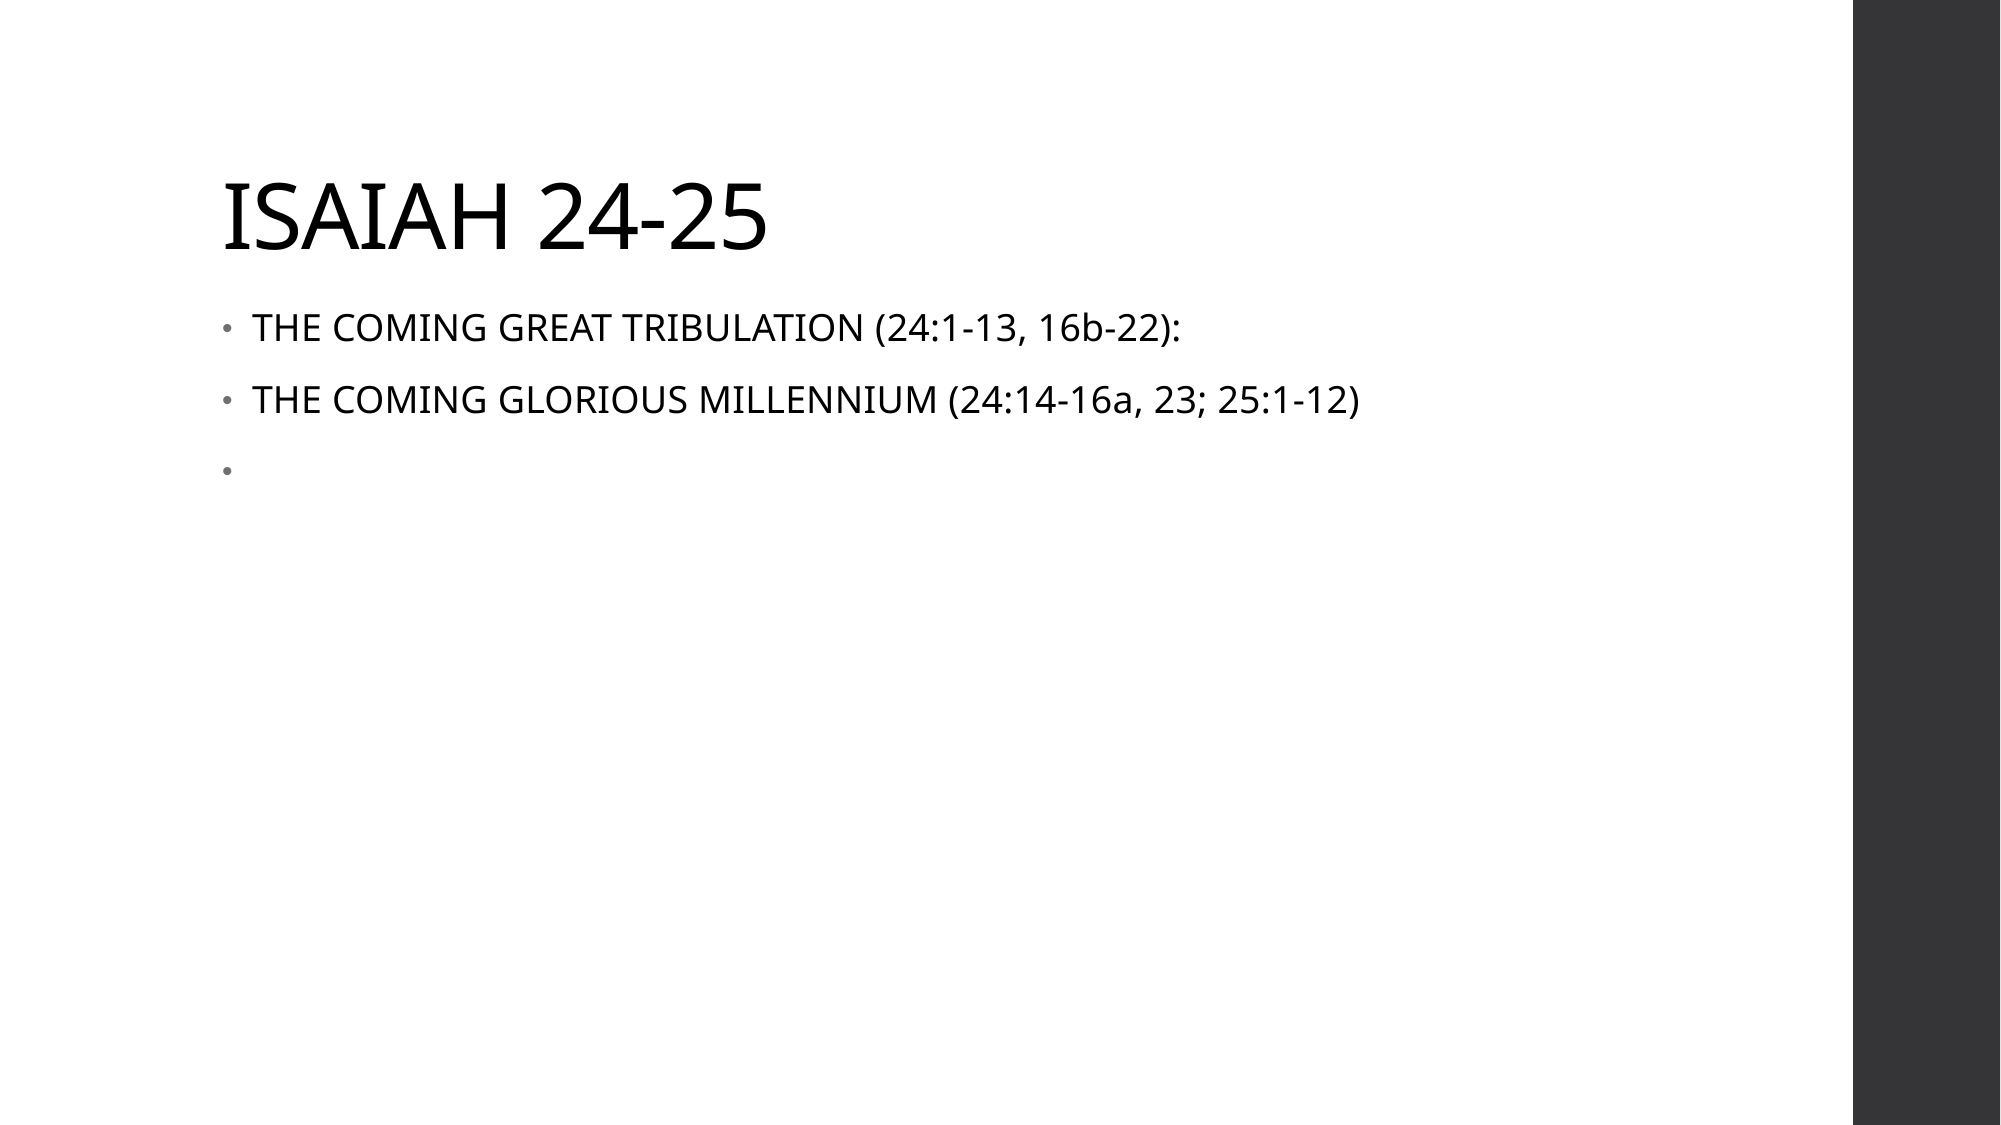

# ISAIAH 24-25
THE COMING GREAT TRIBULATION (24:1-13, 16b-22):
THE COMING GLORIOUS MILLENNIUM (24:14-16a, 23; 25:1-12)